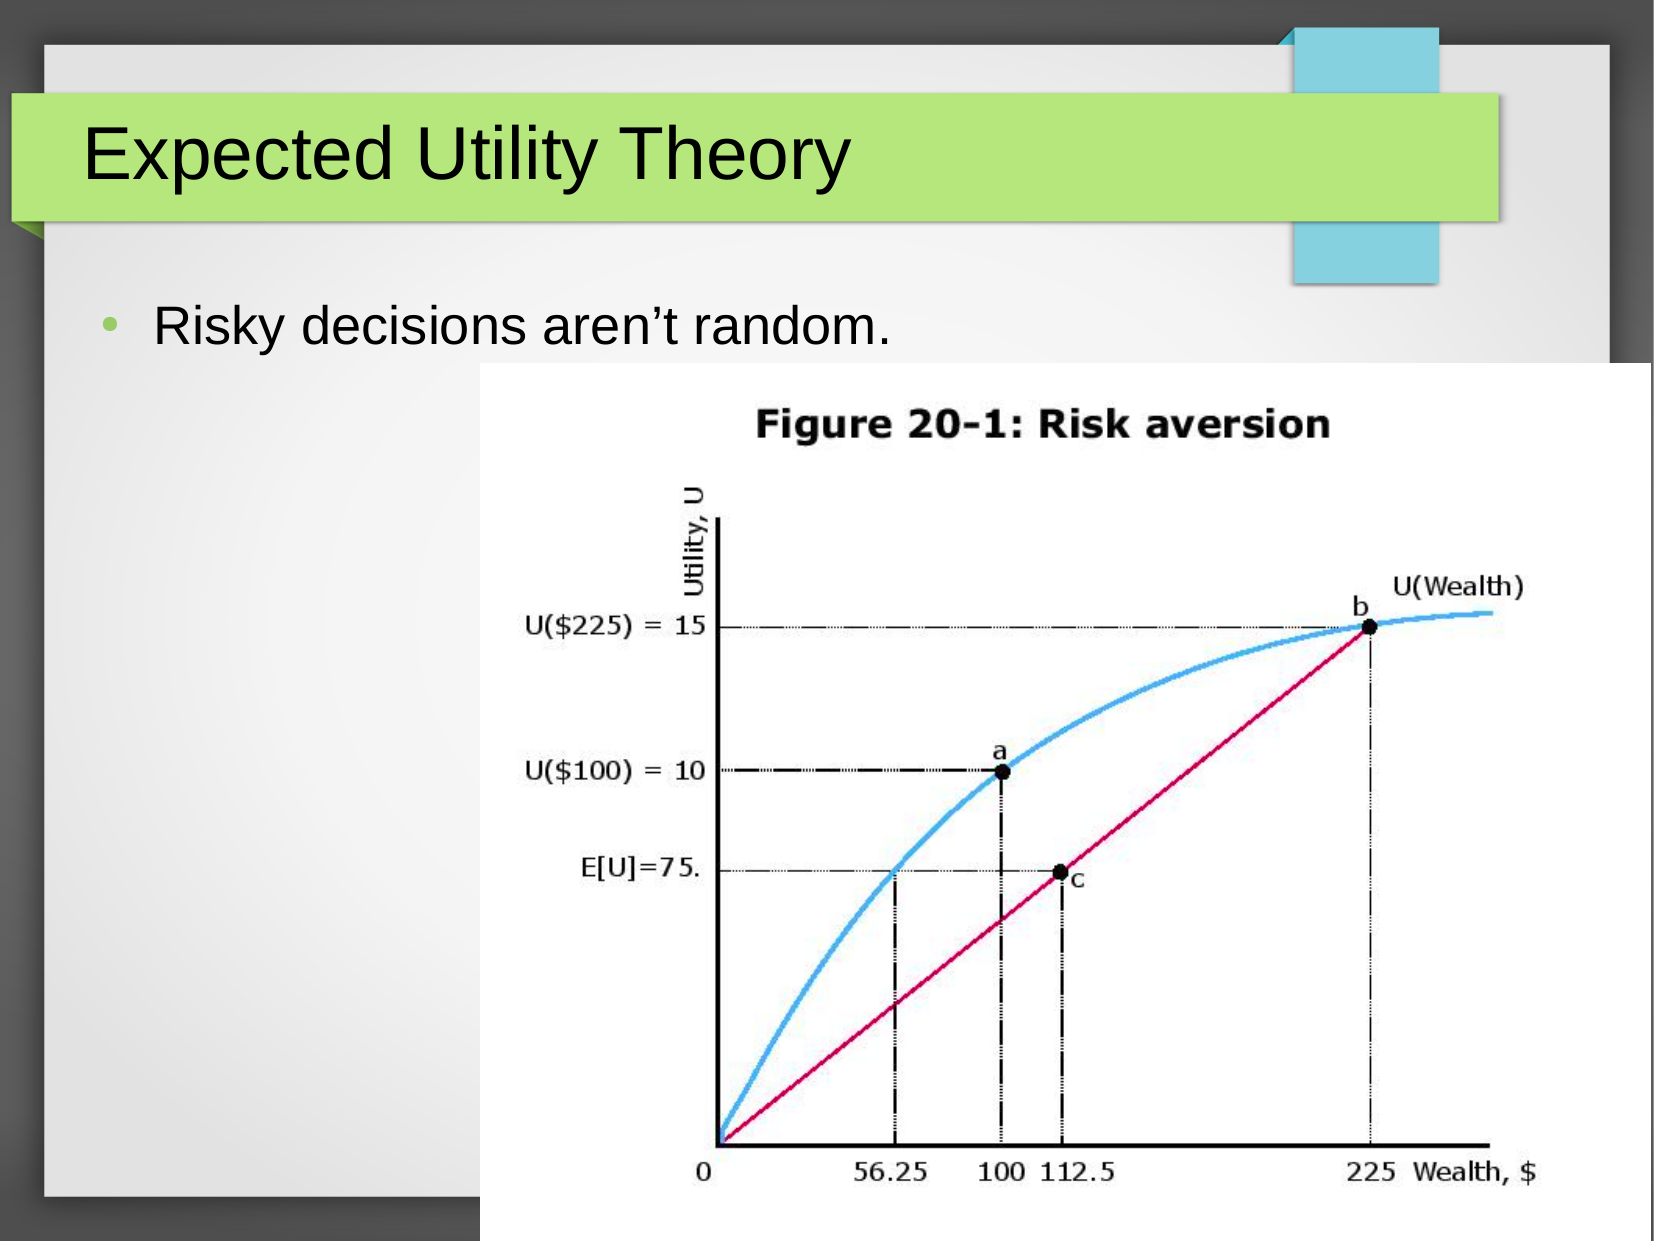

# Expected Utility Theory
Risky decisions aren’t random.